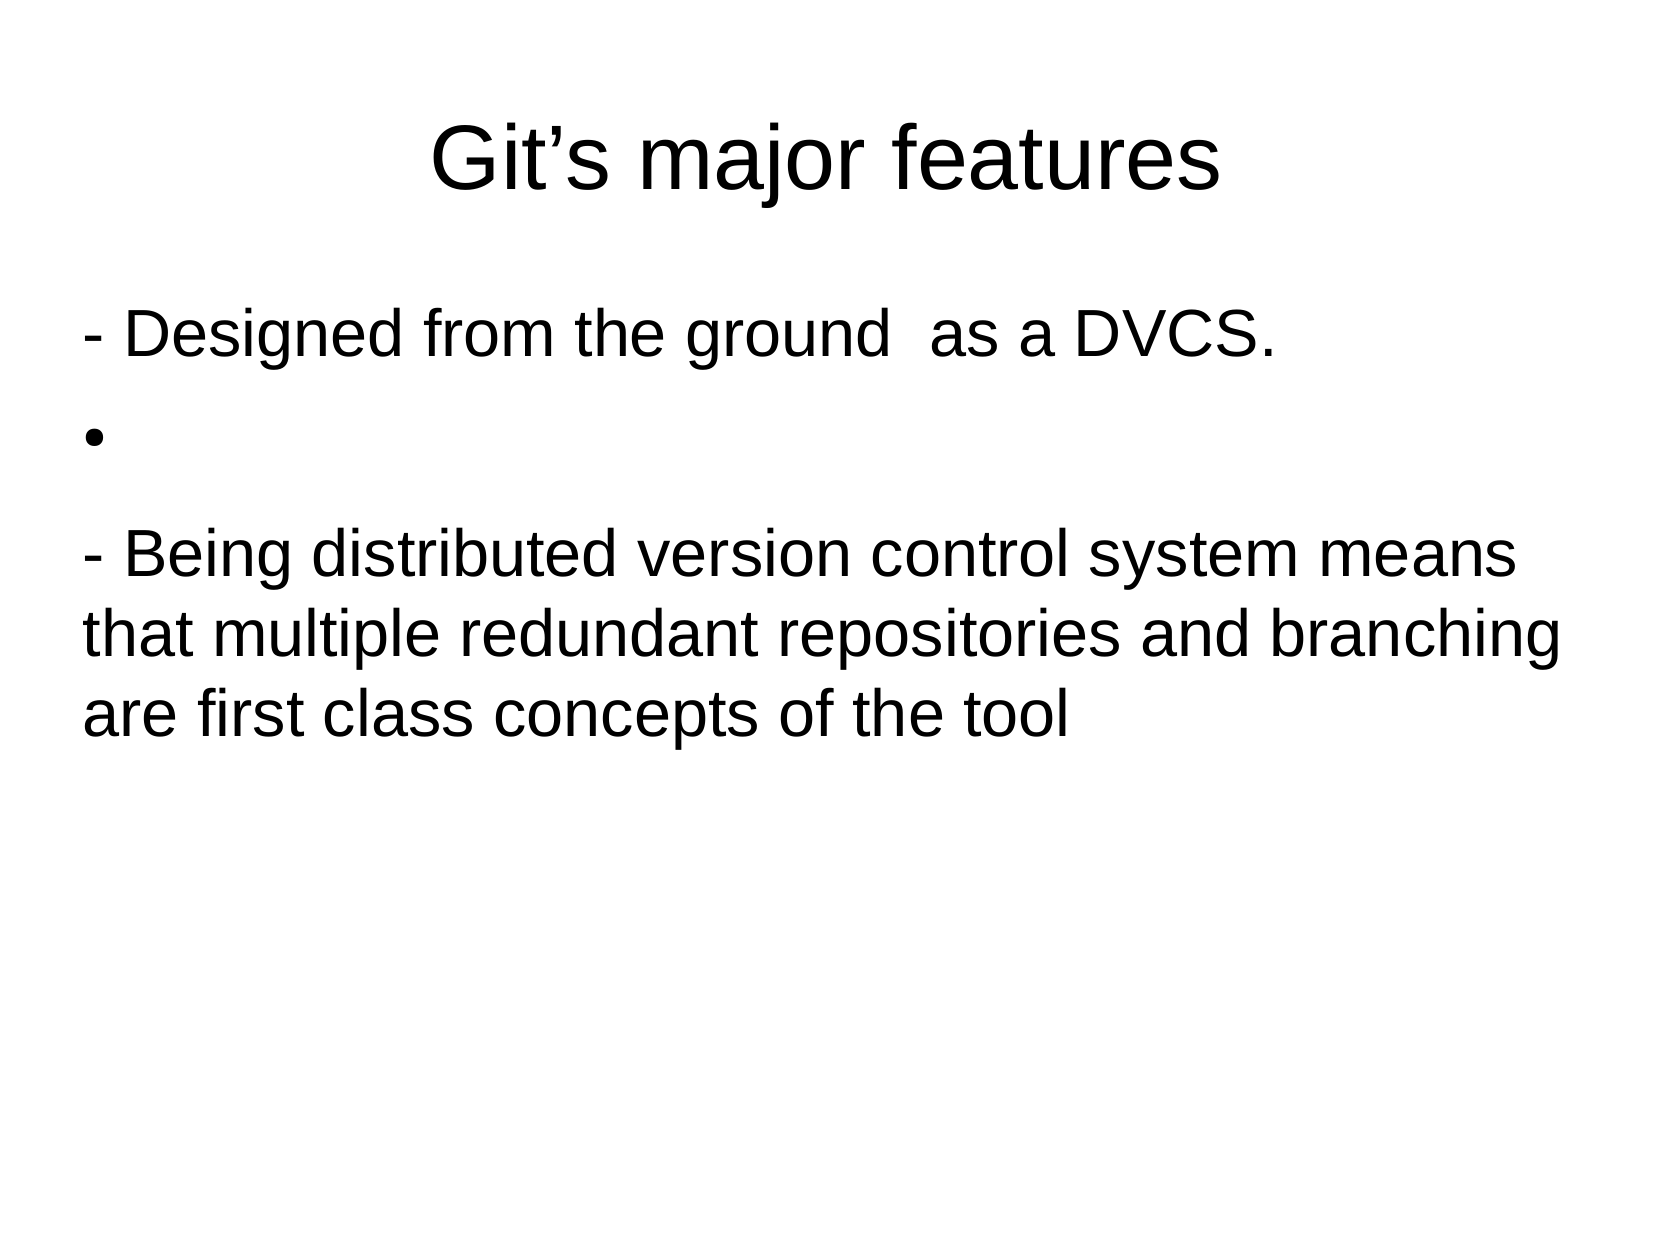

# Git’s major features
- Designed from the ground as a DVCS.
- Being distributed version control system means that multiple redundant repositories and branching are first class concepts of the tool